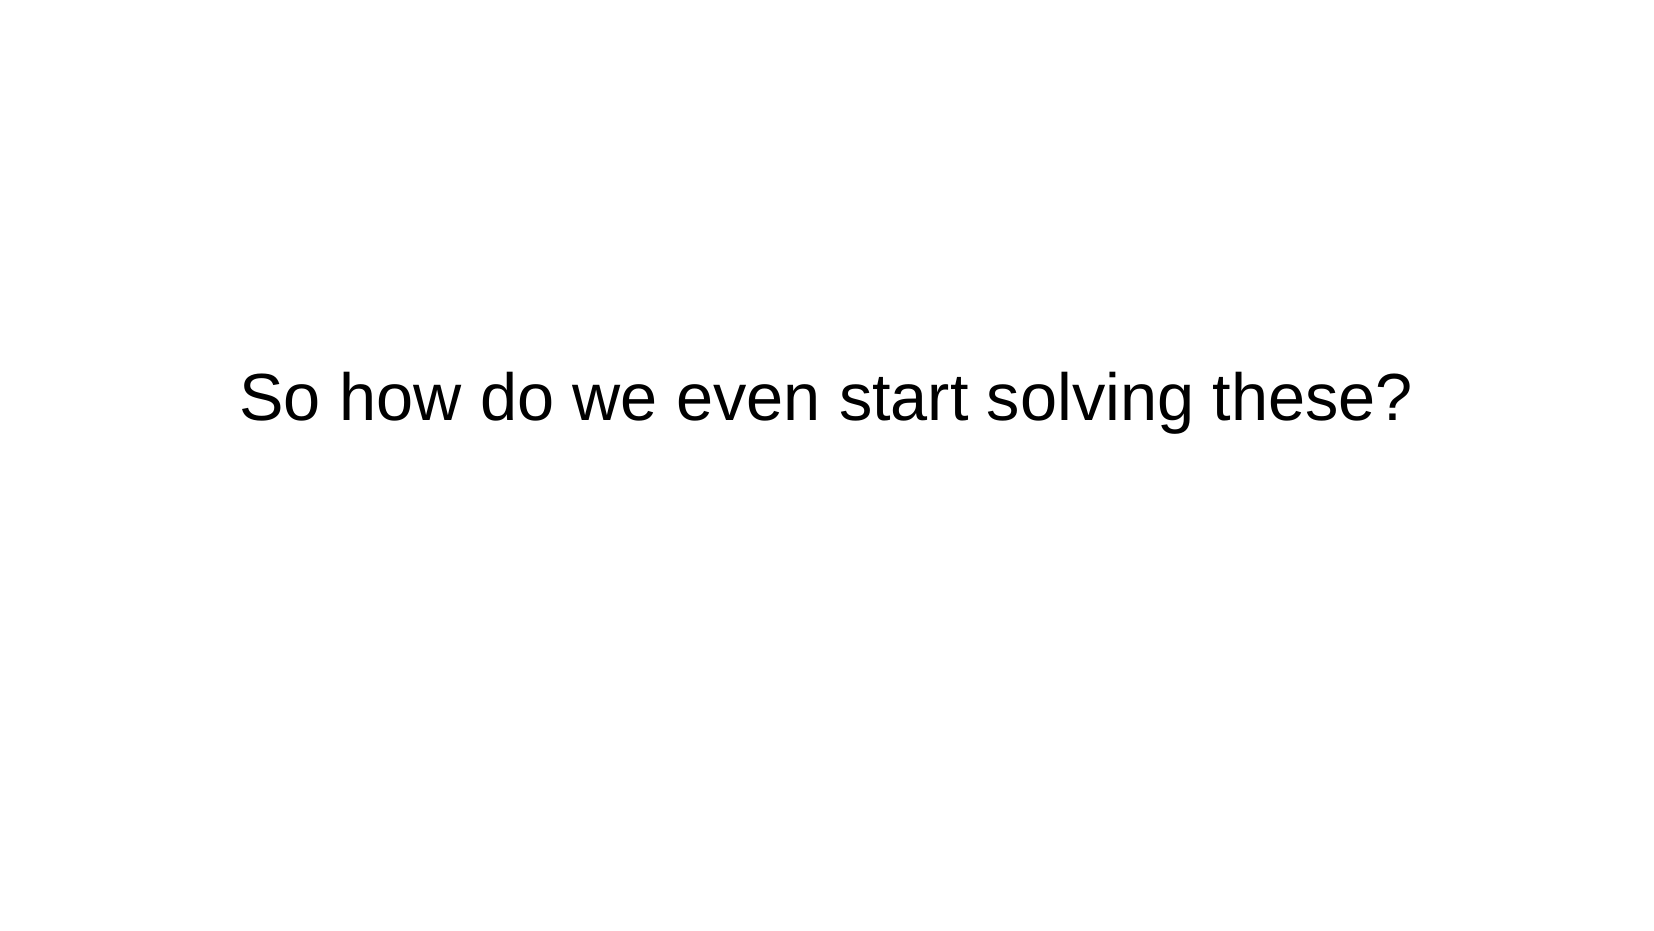

# So how do we even start solving these?